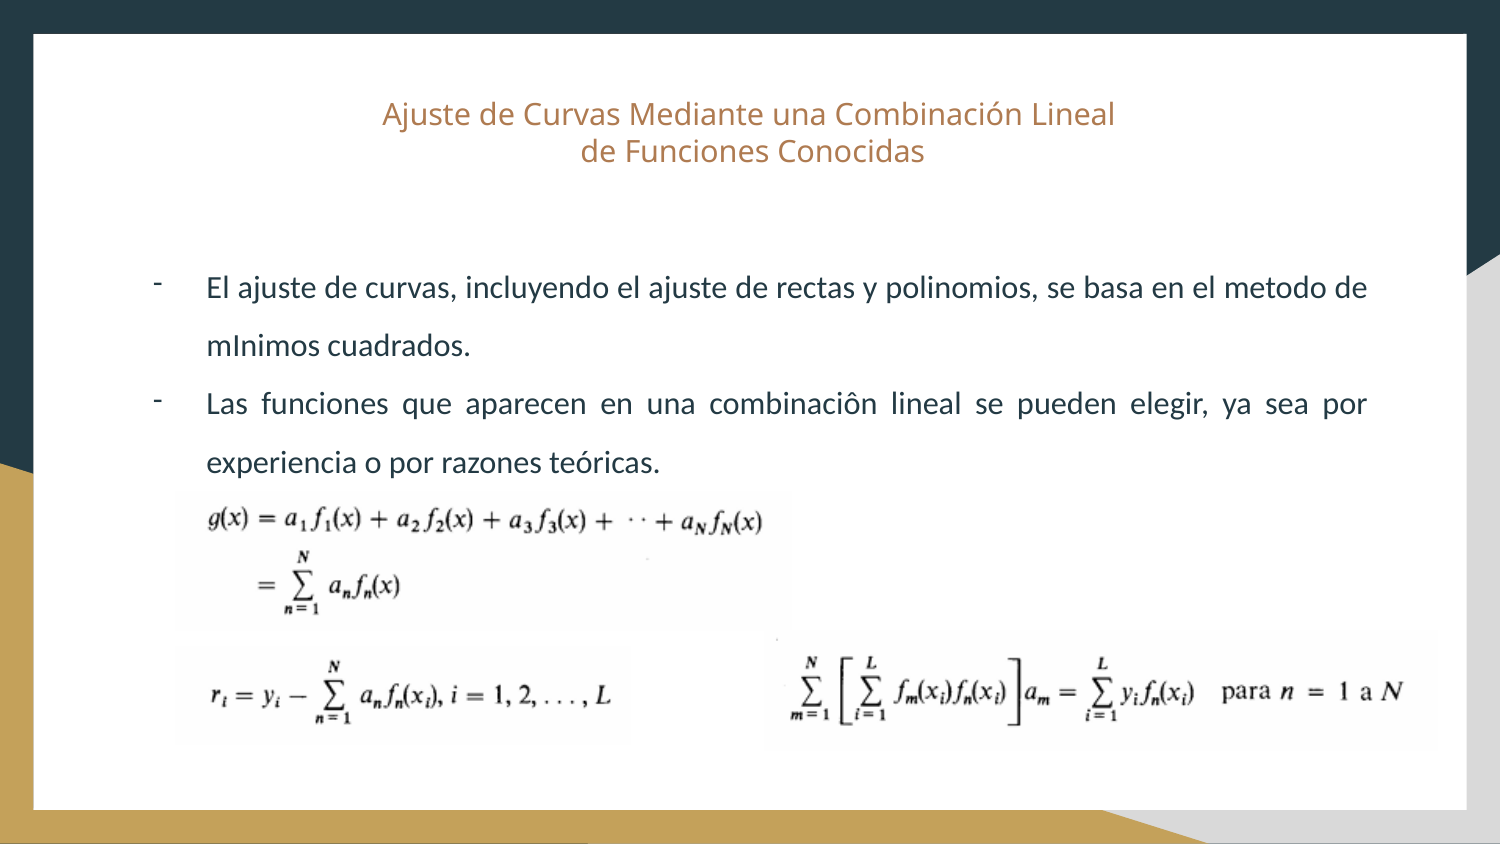

# Ajuste de Curvas Mediante una Combinación Lineal de Funciones Conocidas
El ajuste de curvas, incluyendo el ajuste de rectas y polinomios, se basa en el metodo de mInimos cuadrados.
Las funciones que aparecen en una combinaciôn lineal se pueden elegir, ya sea por experiencia o por razones teóricas.